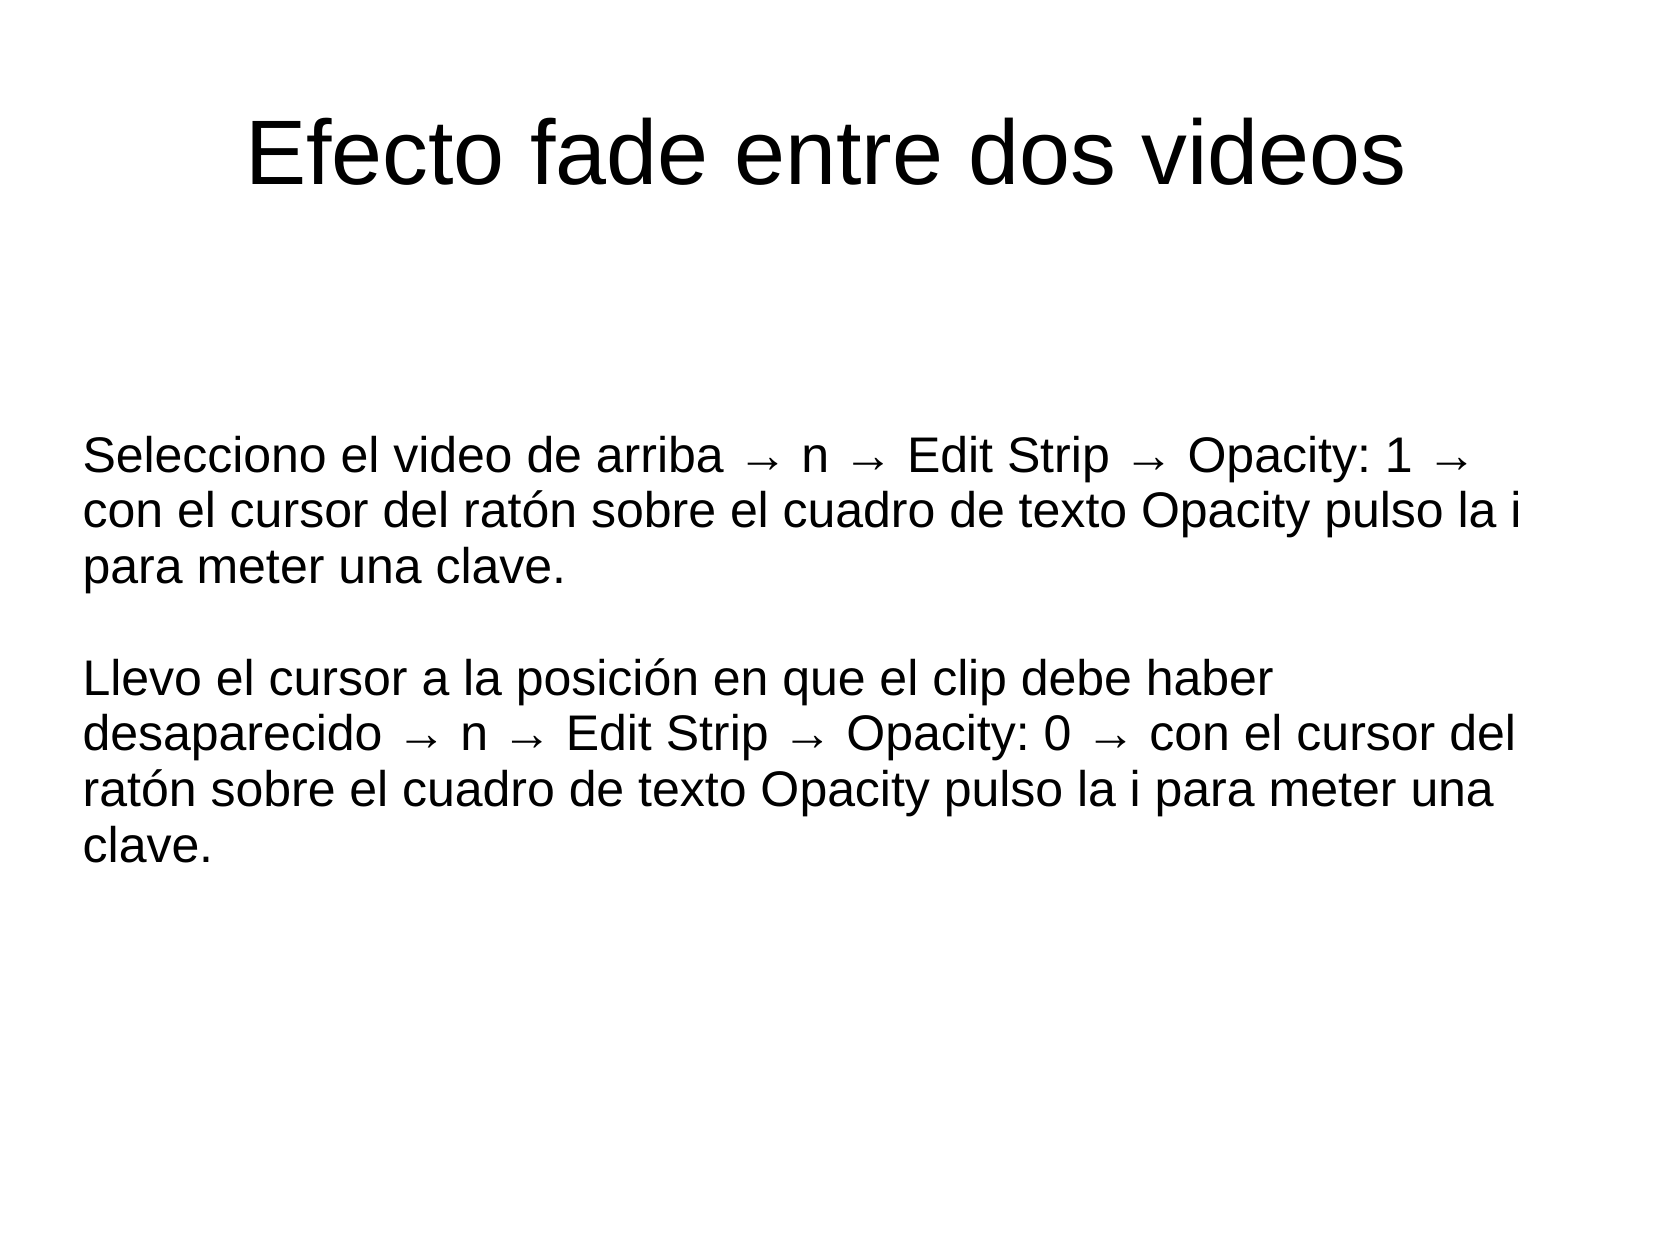

# Efecto fade entre dos videos
Selecciono el video de arriba → n → Edit Strip → Opacity: 1 → con el cursor del ratón sobre el cuadro de texto Opacity pulso la i para meter una clave.
Llevo el cursor a la posición en que el clip debe haber desaparecido → n → Edit Strip → Opacity: 0 → con el cursor del ratón sobre el cuadro de texto Opacity pulso la i para meter una clave.